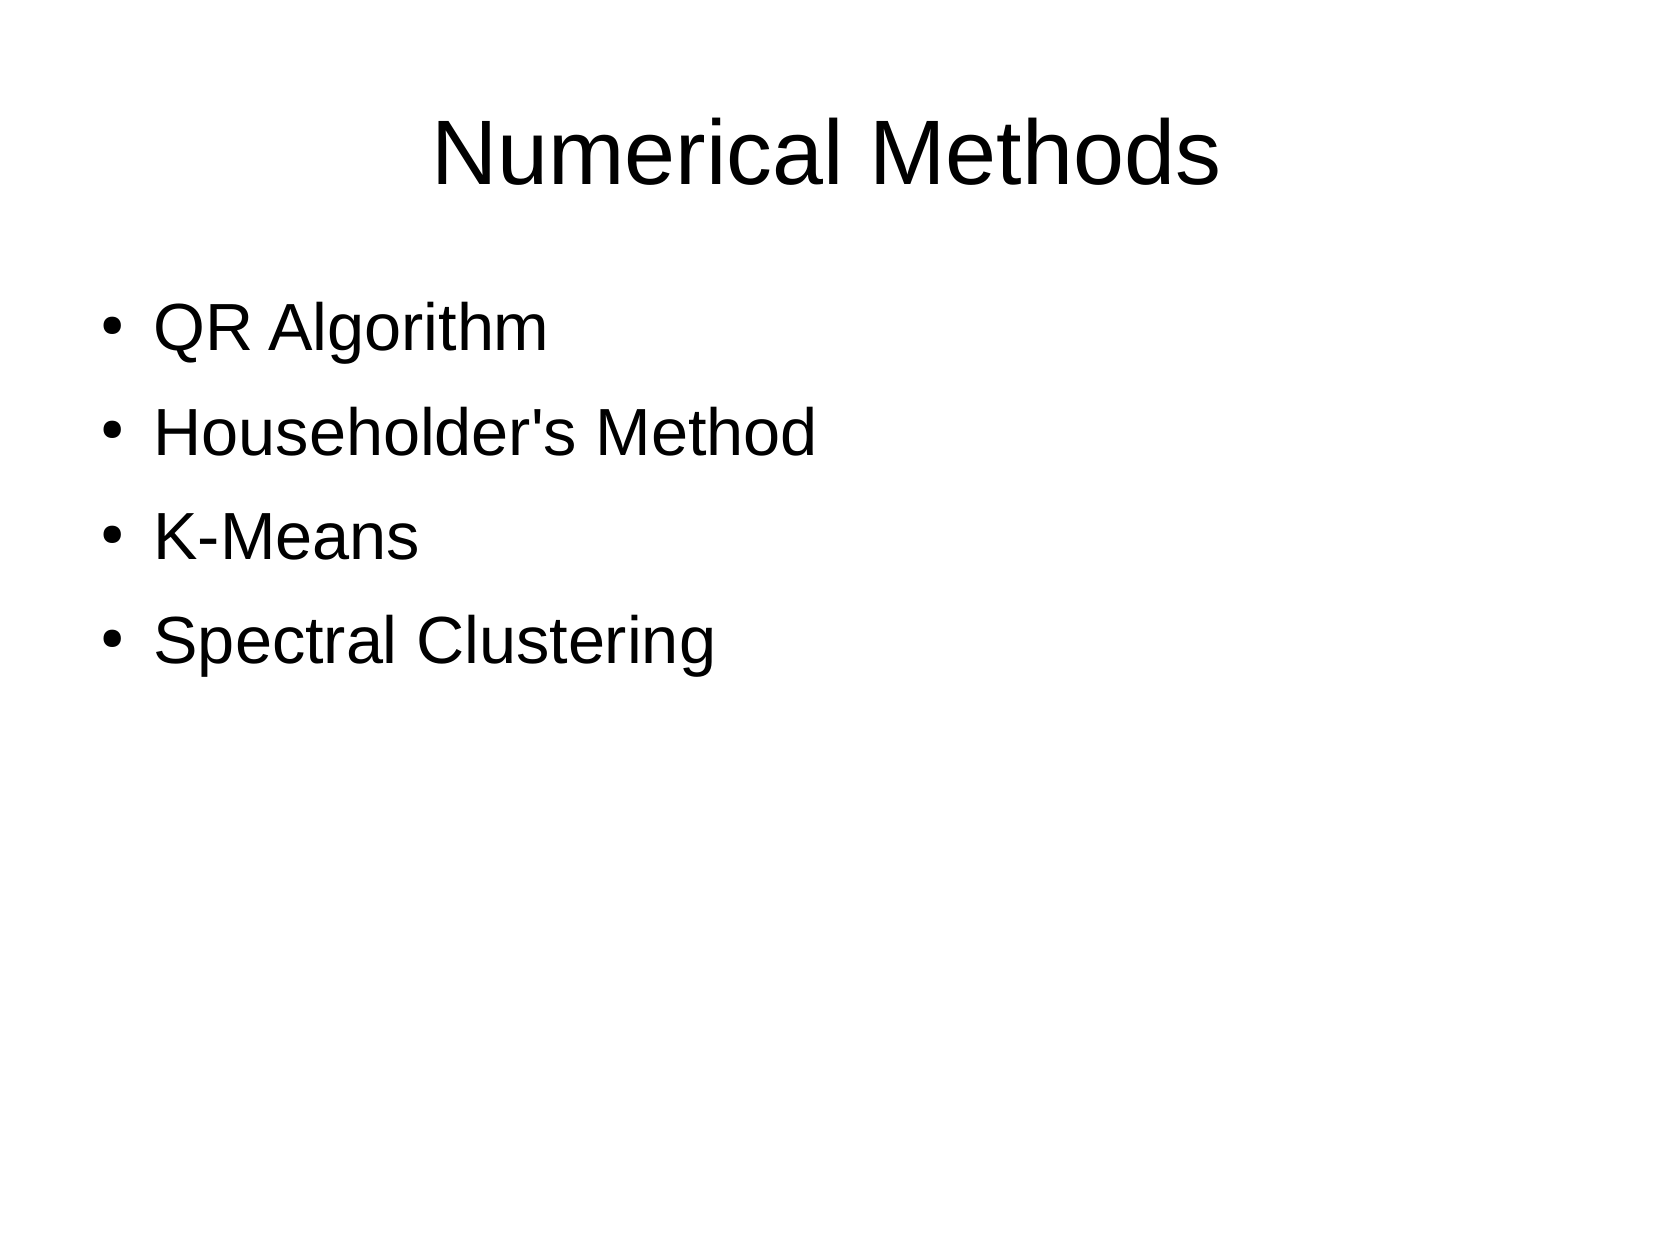

# Numerical Methods
QR Algorithm
Householder's Method
K-Means
Spectral Clustering